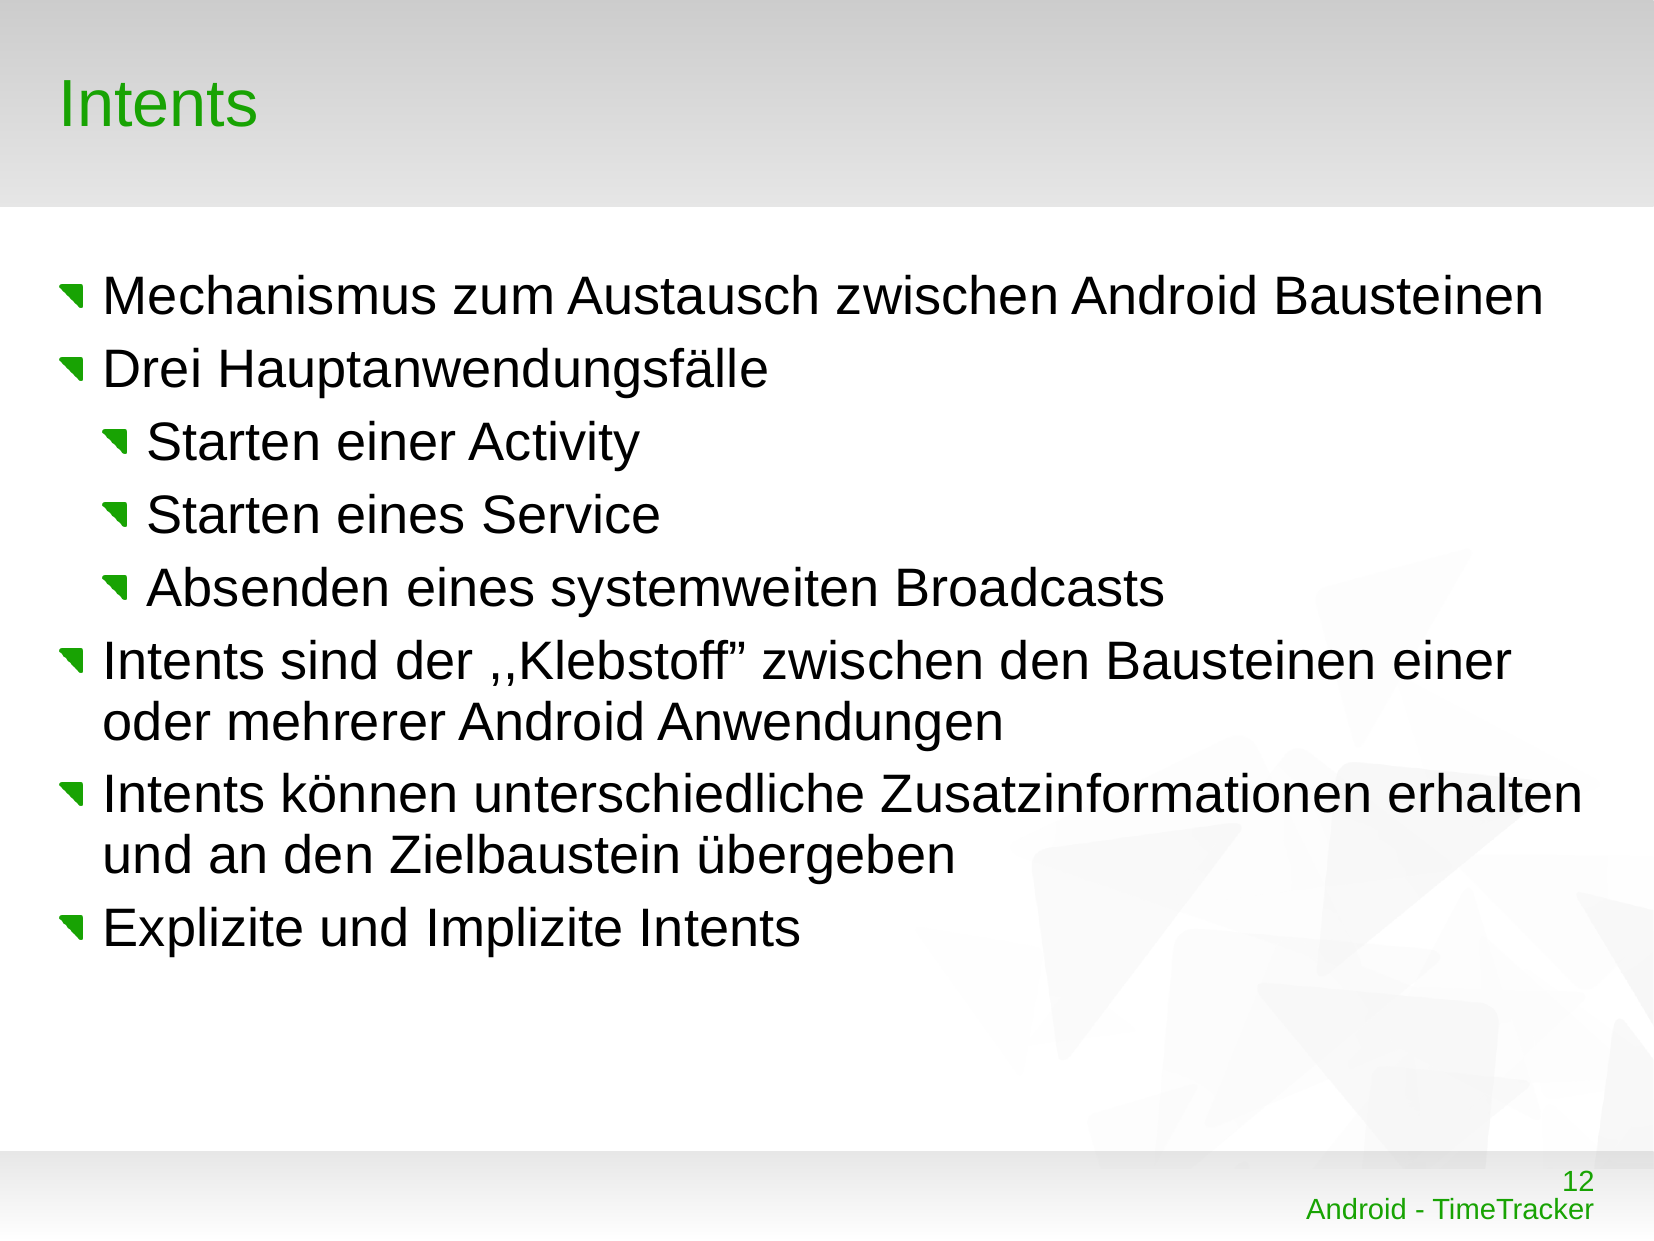

# Intents
Mechanismus zum Austausch zwischen Android Bausteinen
Drei Hauptanwendungsfälle
Starten einer Activity
Starten eines Service
Absenden eines systemweiten Broadcasts
Intents sind der ,,Klebstoff” zwischen den Bausteinen einer oder mehrerer Android Anwendungen
Intents können unterschiedliche Zusatzinformationen erhalten und an den Zielbaustein übergeben
Explizite und Implizite Intents
12
Android - TimeTracker